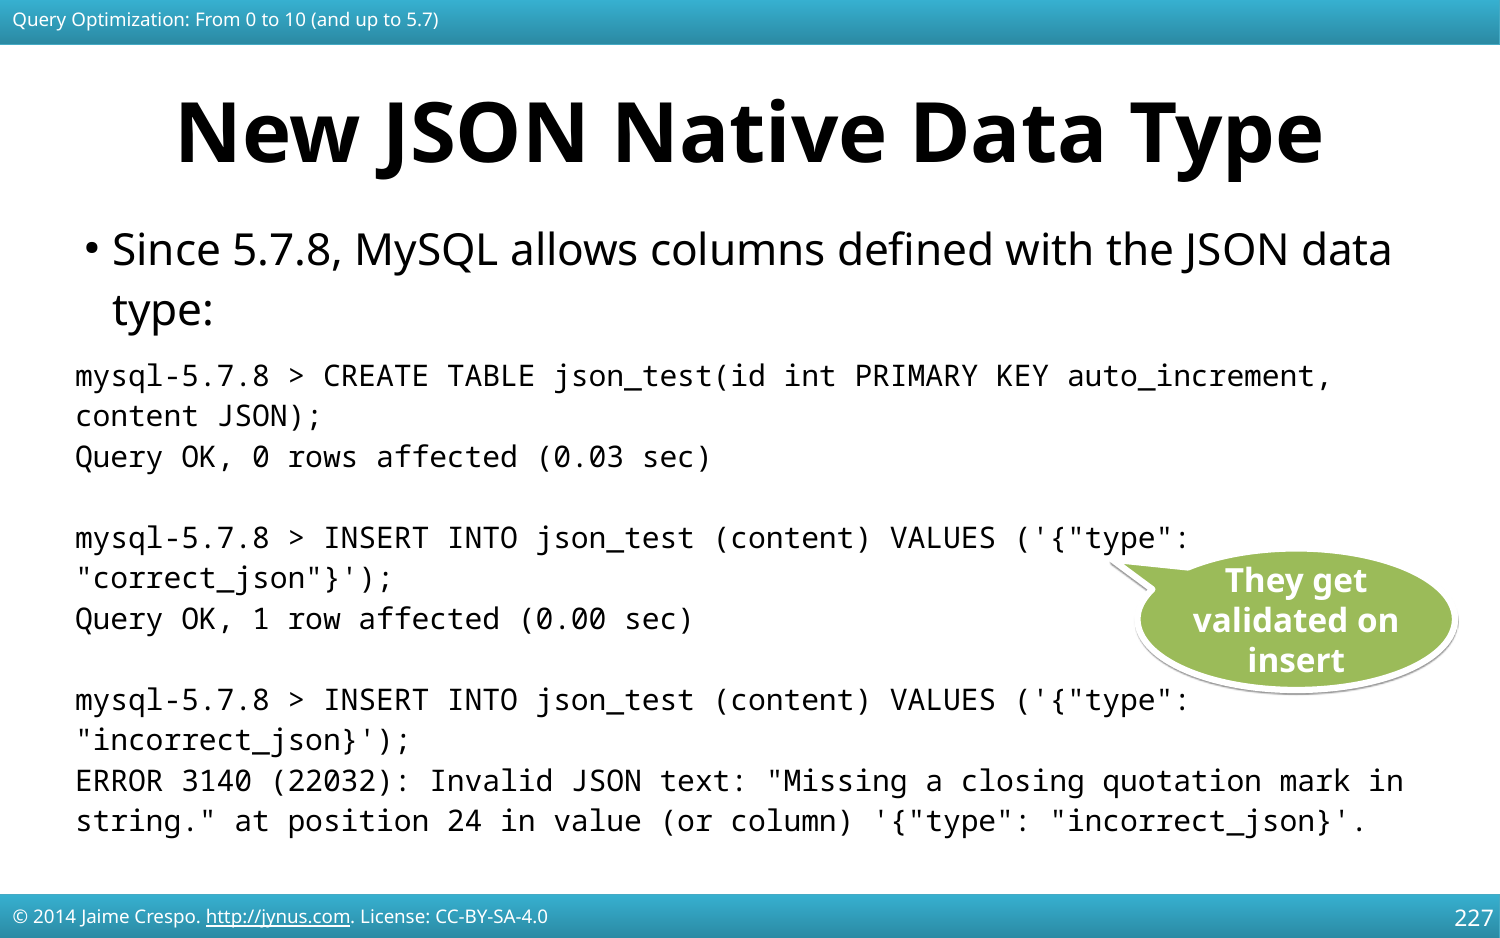

# New JSON Native Data Type
Since 5.7.8, MySQL allows columns defined with the JSON data type:
mysql-5.7.8 > CREATE TABLE json_test(id int PRIMARY KEY auto_increment, content JSON);
Query OK, 0 rows affected (0.03 sec)
mysql-5.7.8 > INSERT INTO json_test (content) VALUES ('{"type": "correct_json"}');
Query OK, 1 row affected (0.00 sec)
mysql-5.7.8 > INSERT INTO json_test (content) VALUES ('{"type": "incorrect_json}');
ERROR 3140 (22032): Invalid JSON text: "Missing a closing quotation mark in string." at position 24 in value (or column) '{"type": "incorrect_json}'.
They get validated on insert